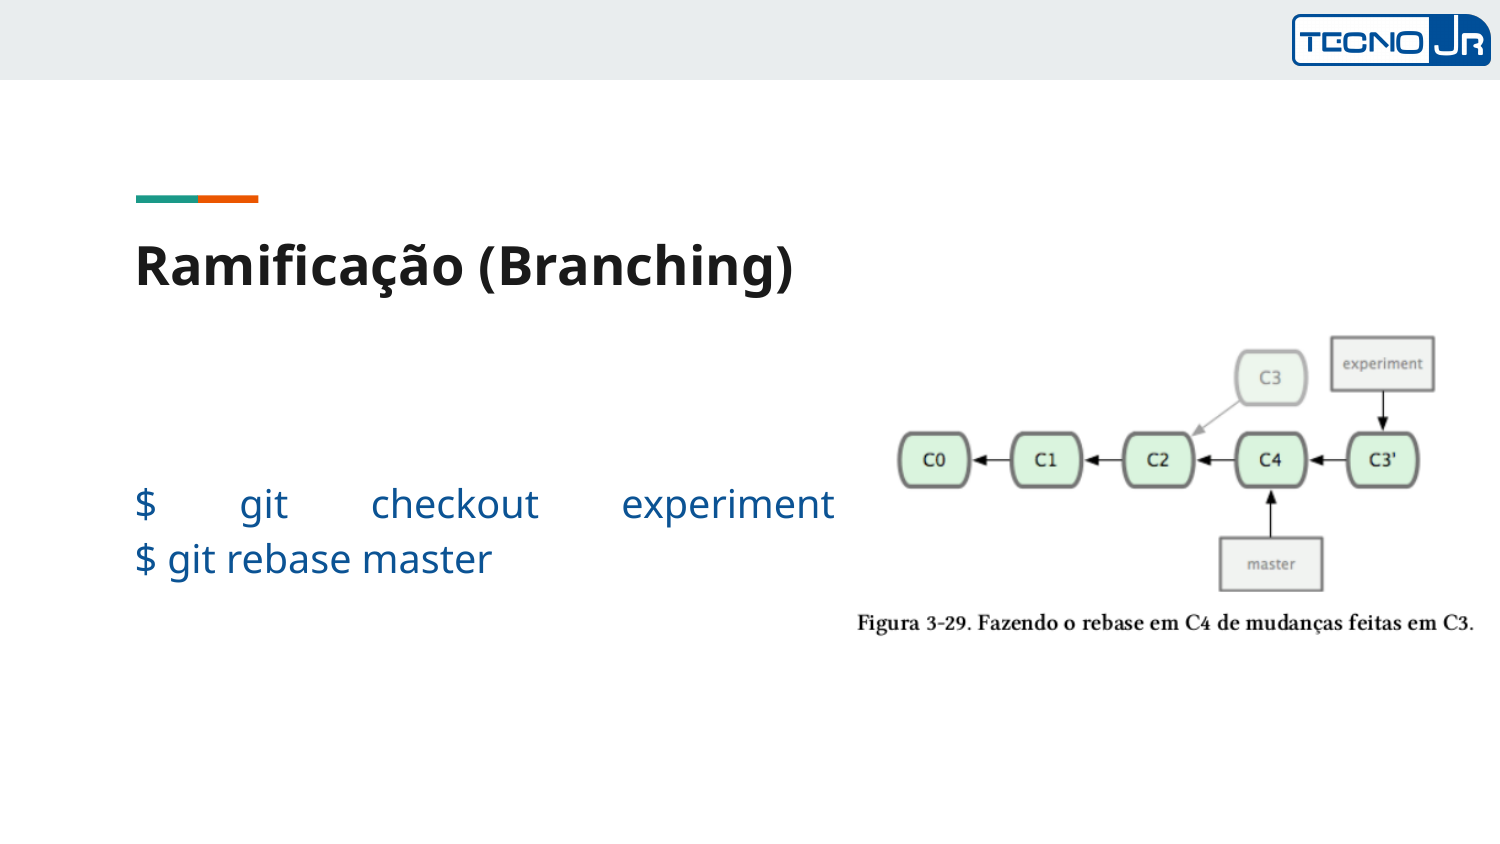

# Ramificação (Branching)
$ git checkout experiment
$ git rebase master